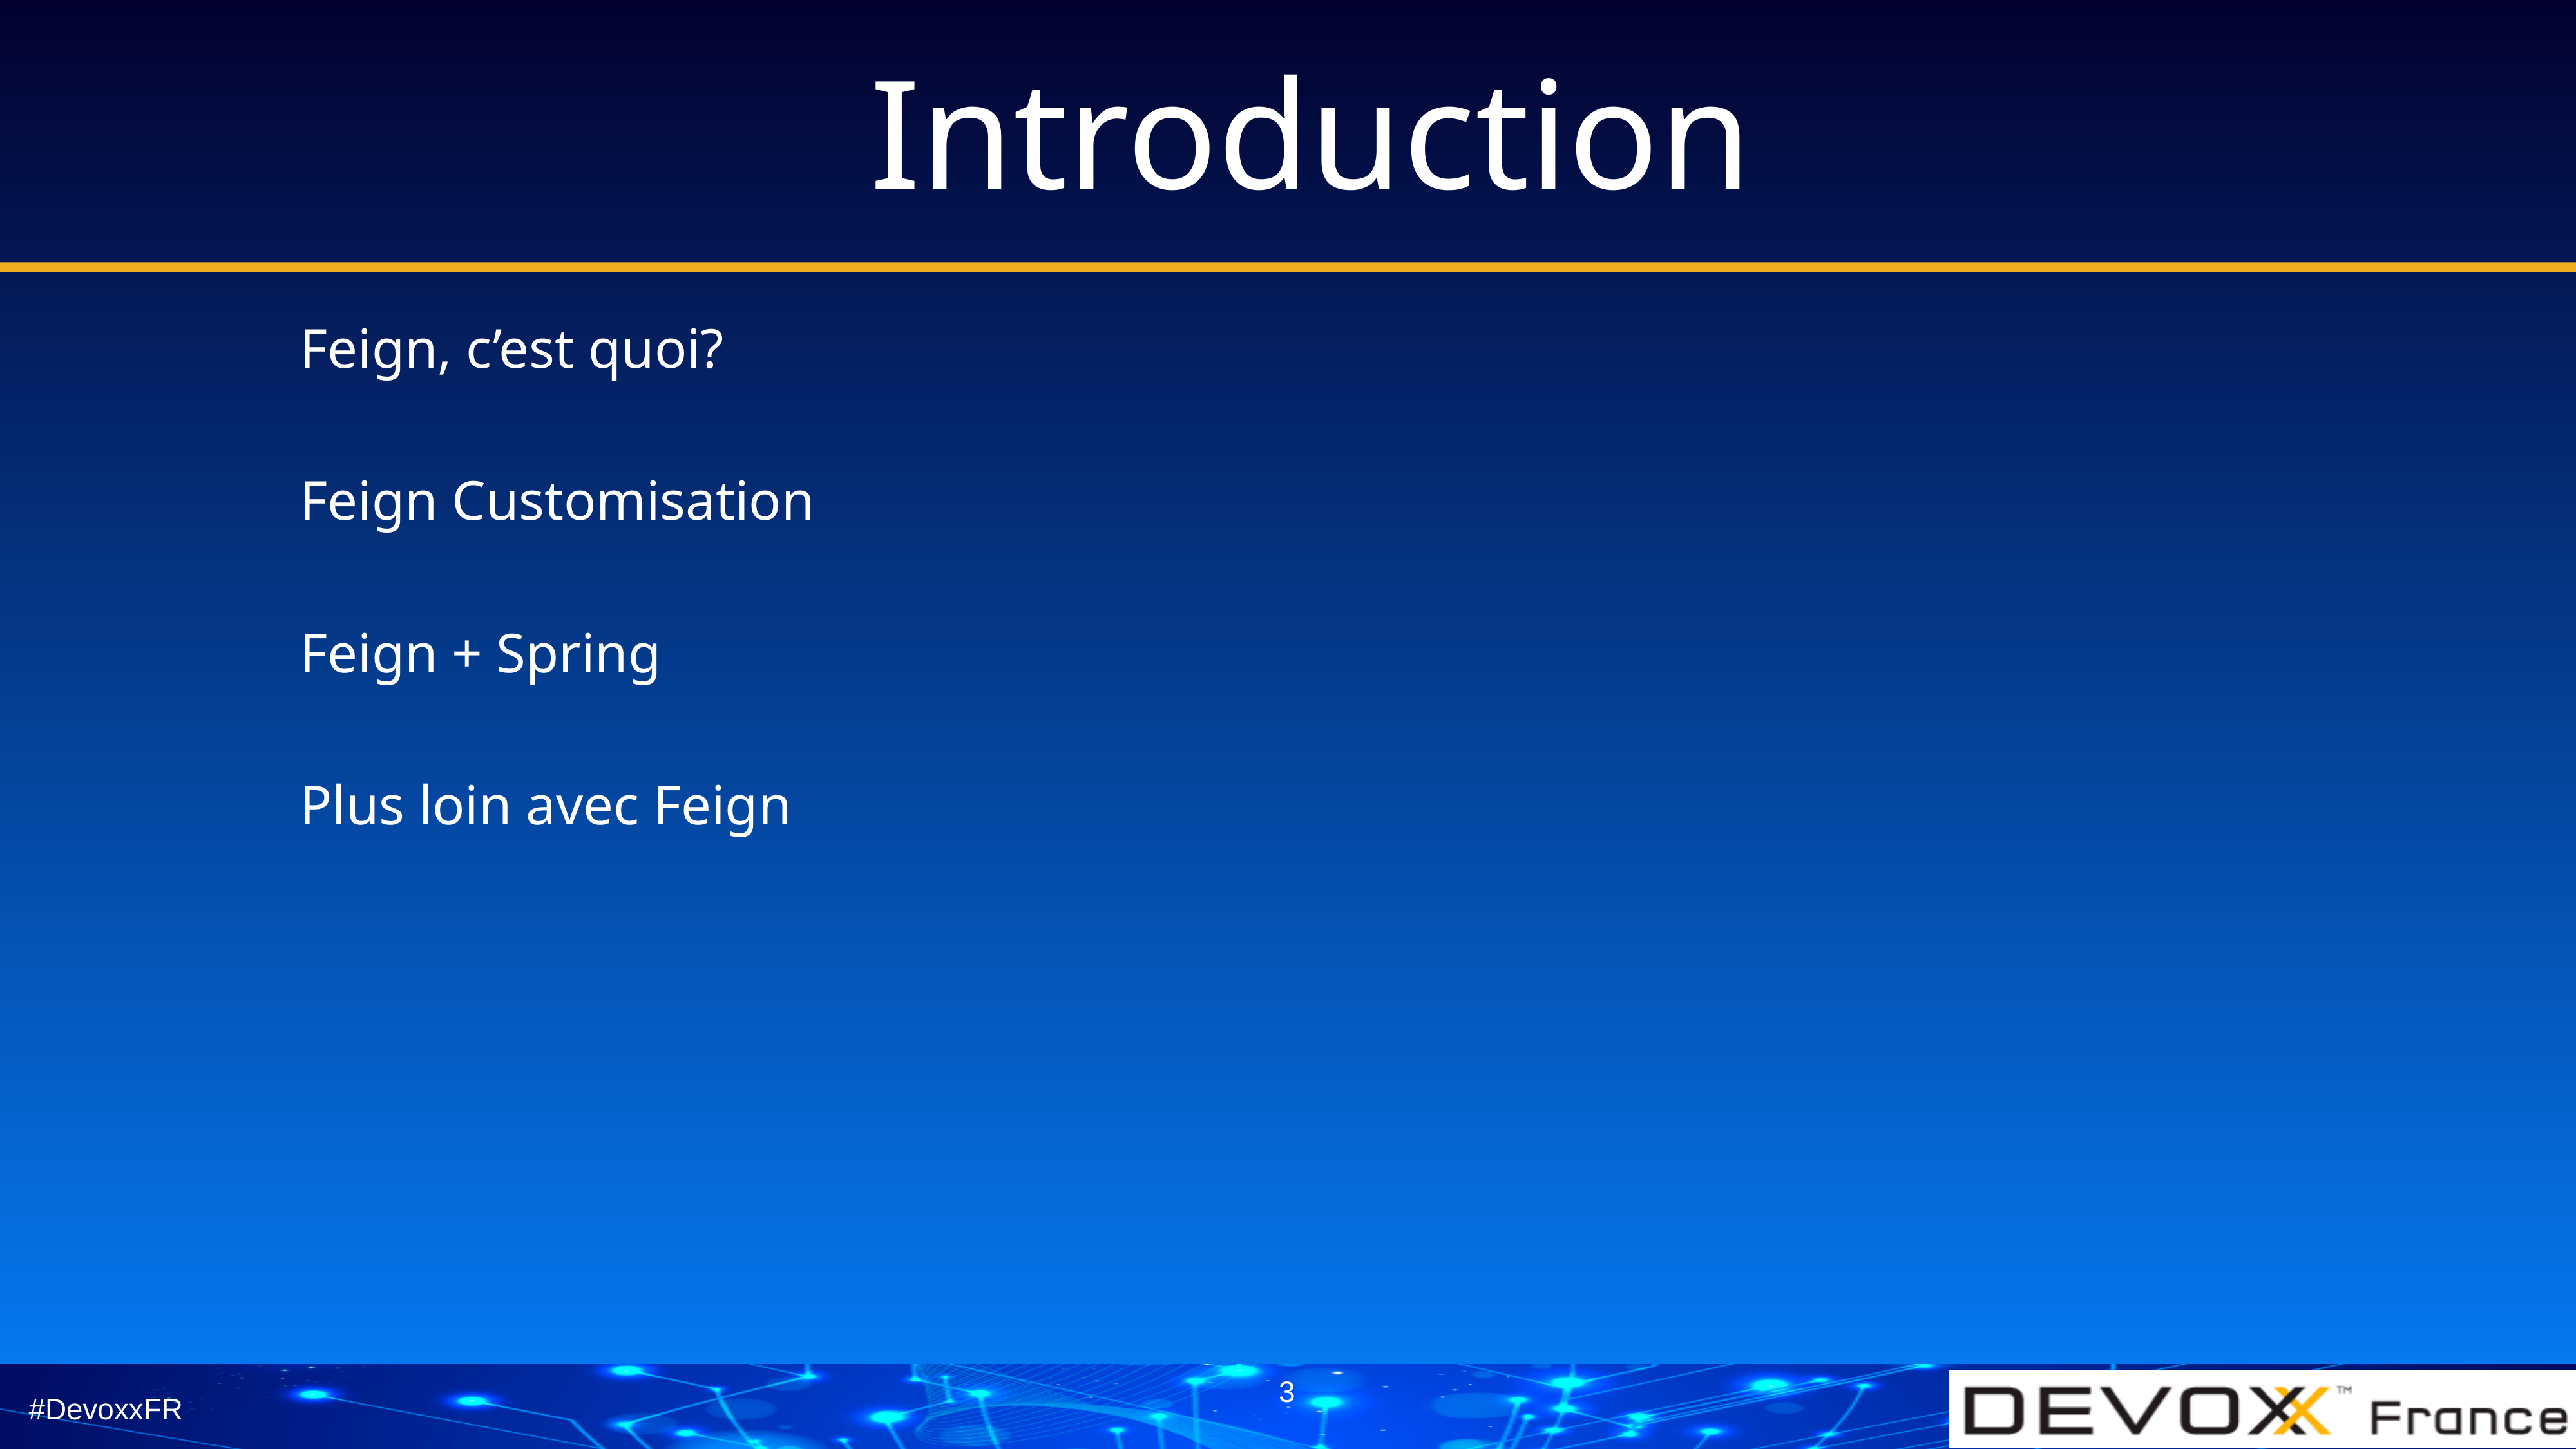

# Introduction
Feign, c’est quoi?
Feign Customisation
Feign + Spring
Plus loin avec Feign
3